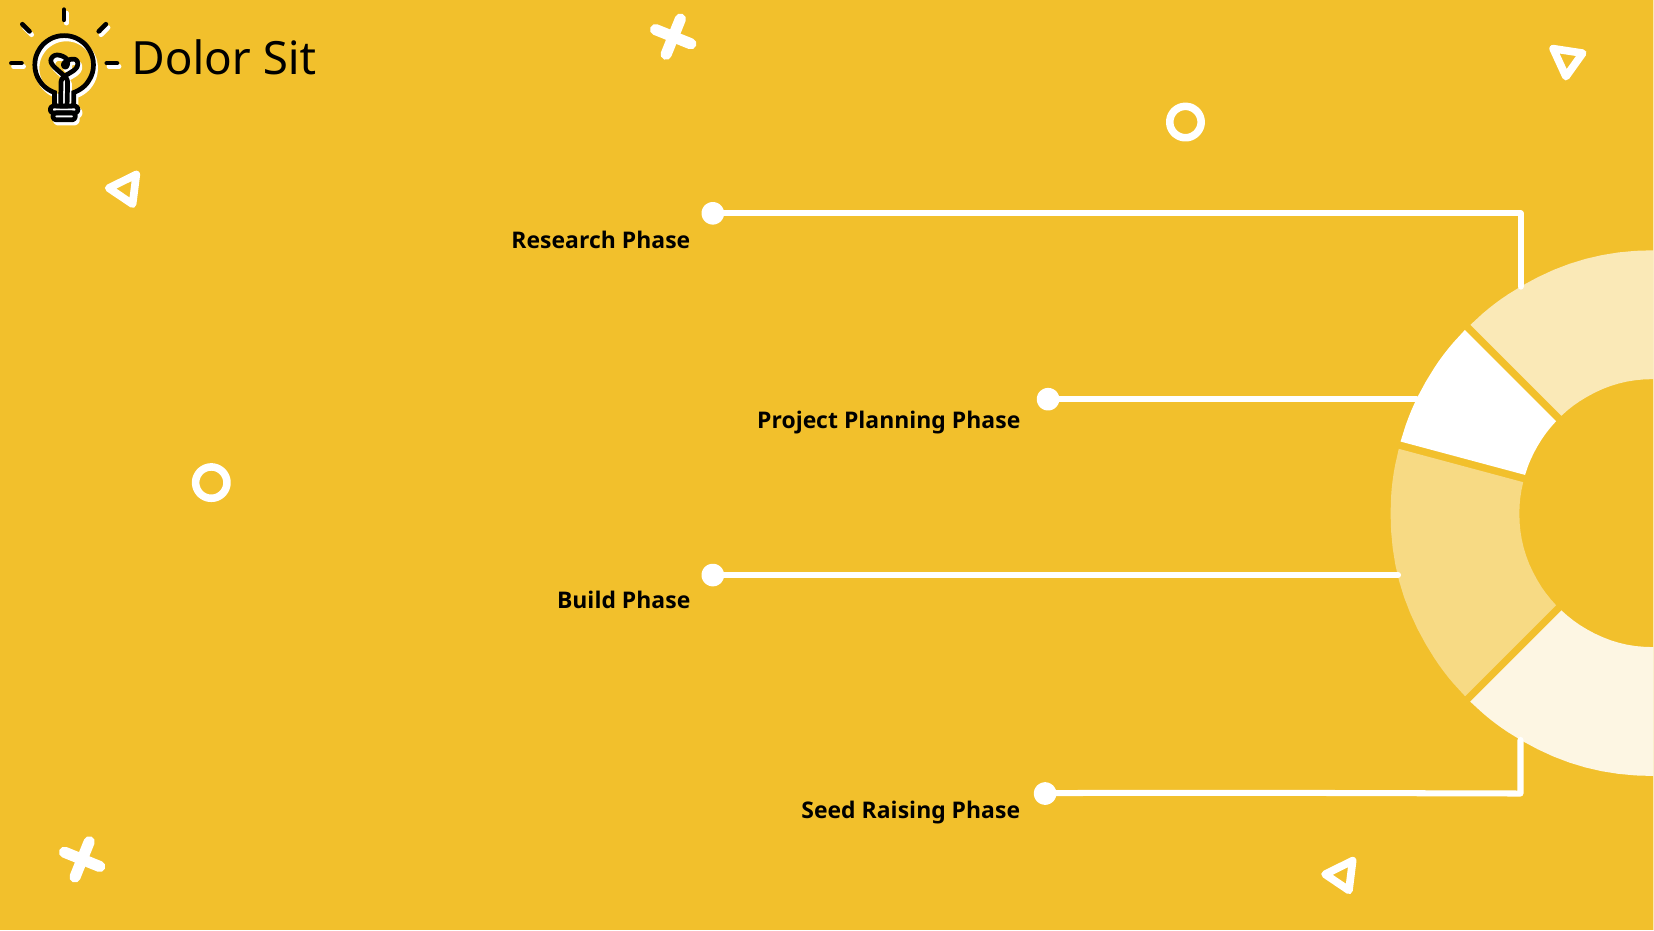

# Dolor Sit
Research Phase
Project Planning Phase
Build Phase
Seed Raising Phase